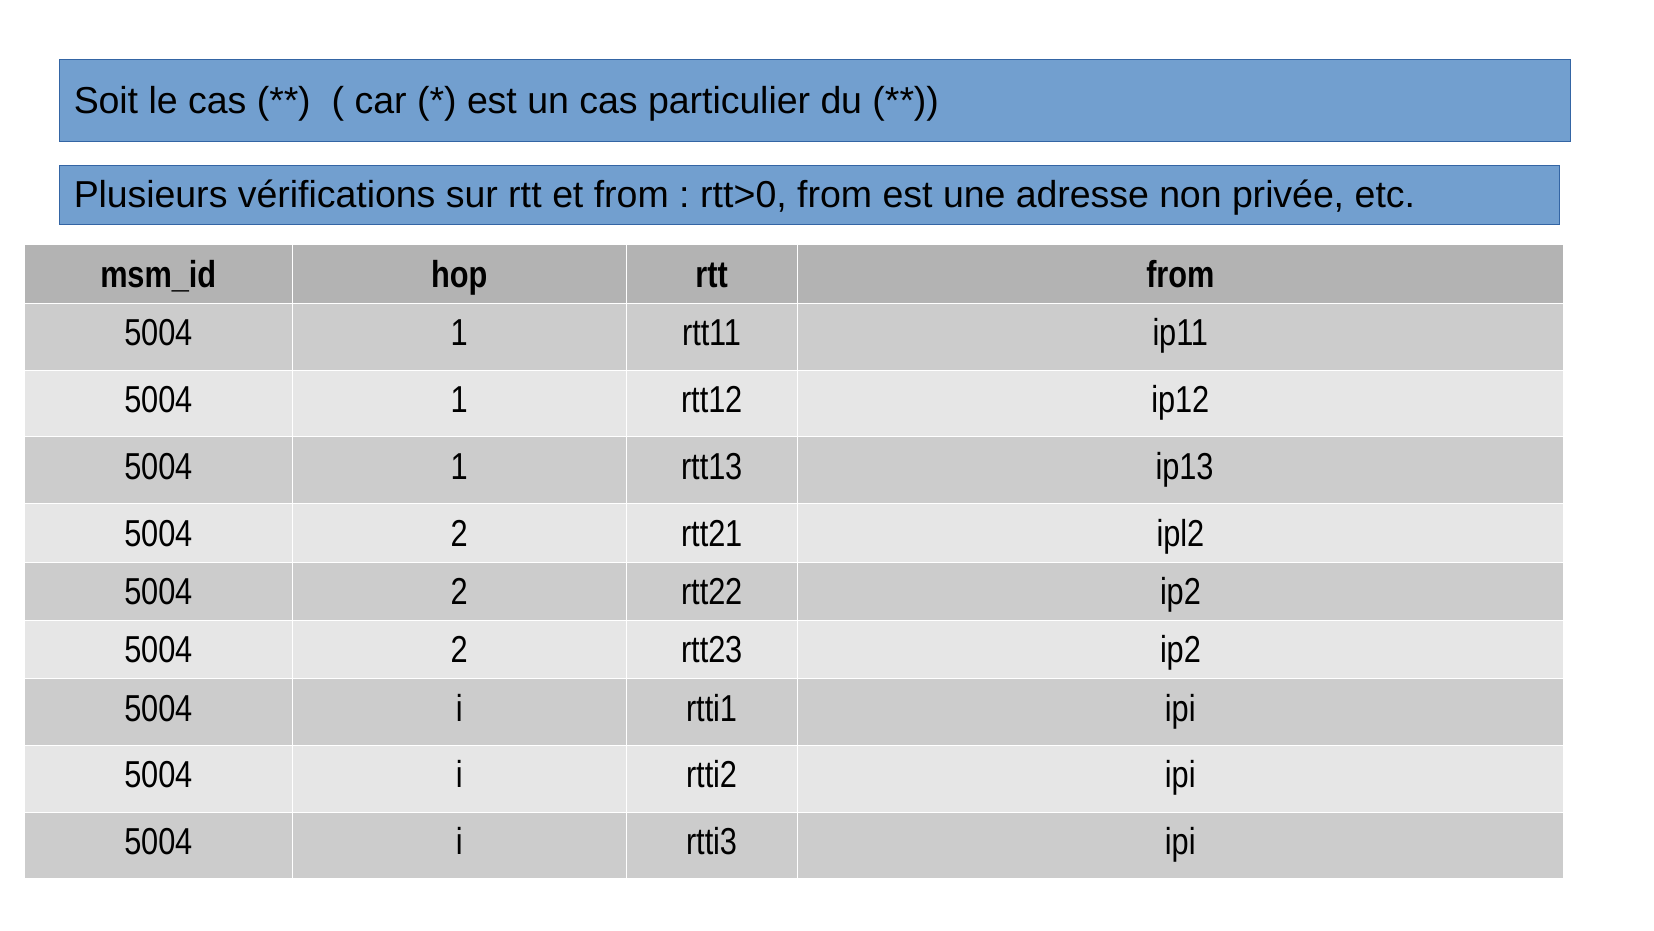

Soit le cas (**) ( car (*) est un cas particulier du (**))
Plusieurs vérifications sur rtt et from : rtt>0, from est une adresse non privée, etc.
| msm\_id | hop | rtt | from |
| --- | --- | --- | --- |
| 5004 | 1 | rtt11 | ip11 |
| 5004 | 1 | rtt12 | ip12 |
| 5004 | 1 | rtt13 | ip13 |
| 5004 | 2 | rtt21 | ipl2 |
| 5004 | 2 | rtt22 | ip2 |
| 5004 | 2 | rtt23 | ip2 |
| 5004 | i | rtti1 | ipi |
| 5004 | i | rtti2 | ipi |
| 5004 | i | rtti3 | ipi |